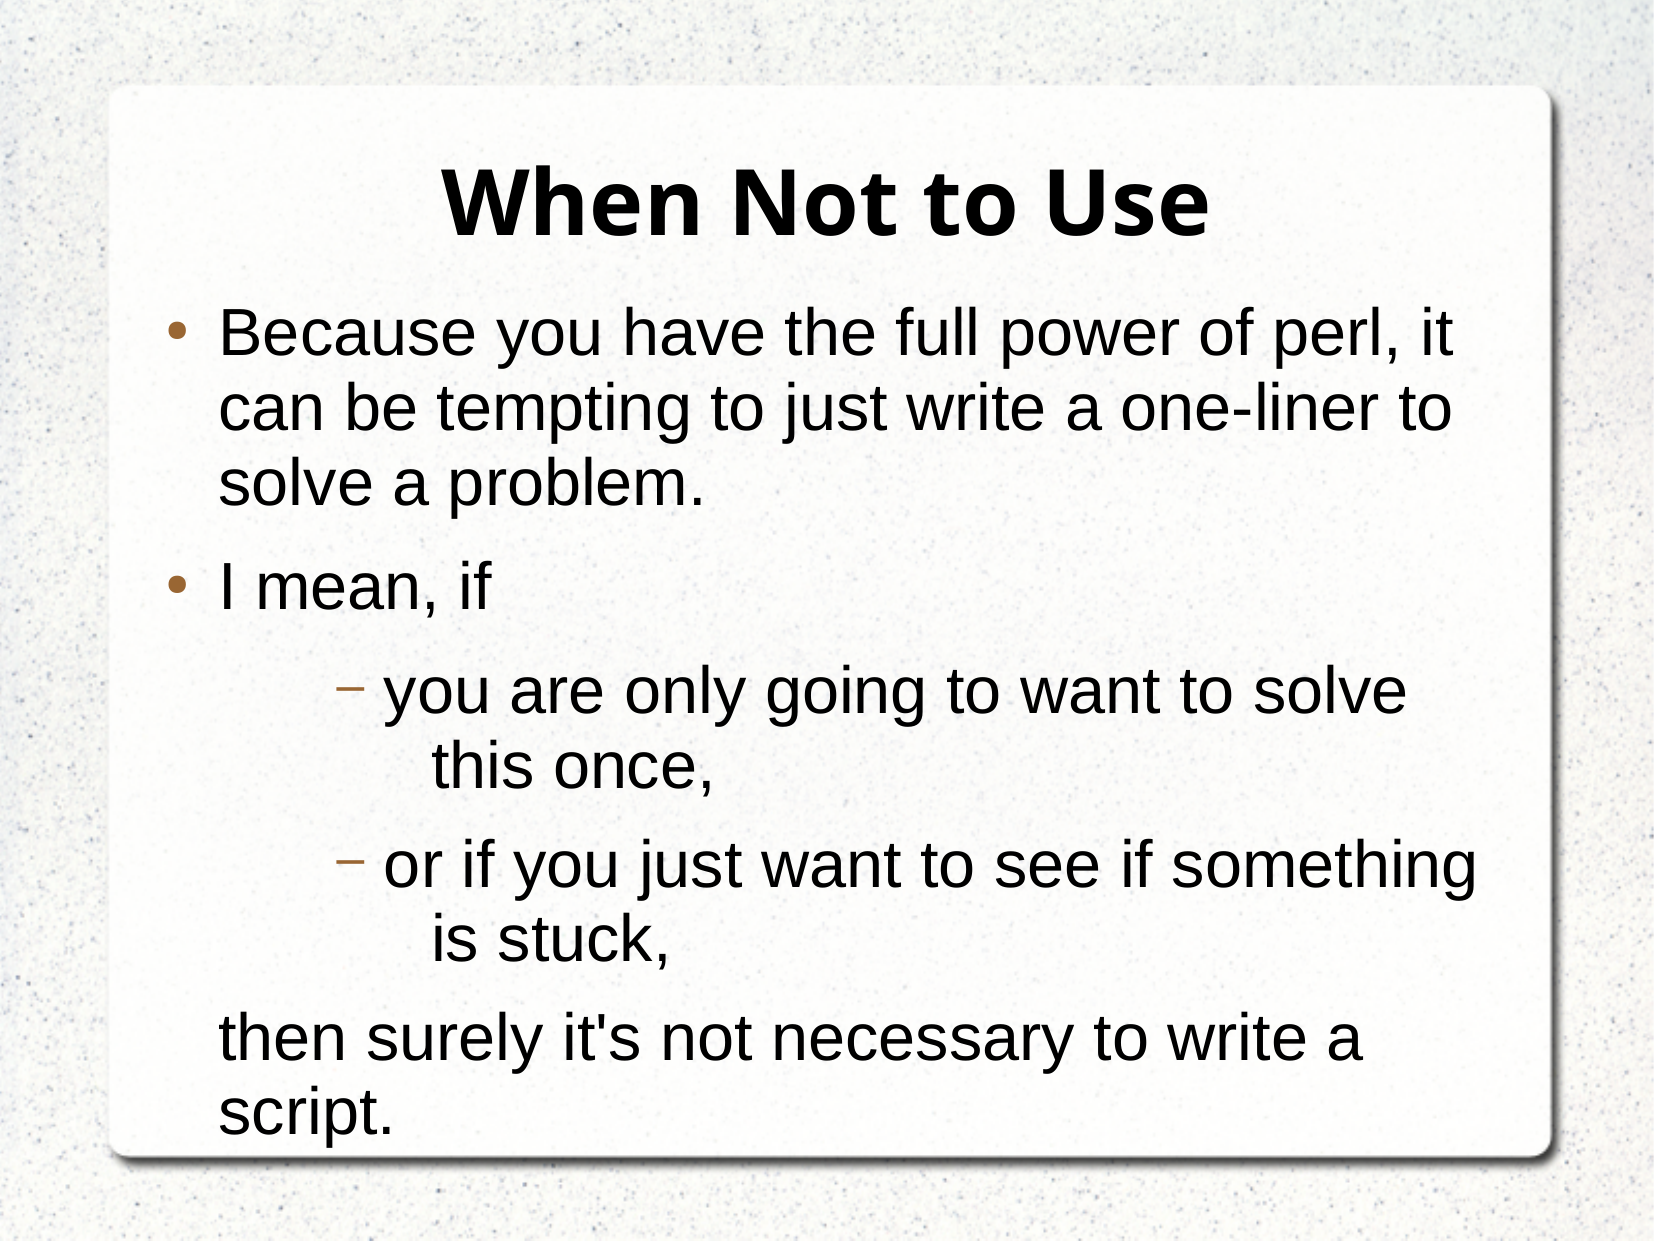

# When Not to Use
Because you have the full power of perl, it can be tempting to just write a one-liner to solve a problem.
I mean, if
you are only going to want to solve this once,
or if you just want to see if something is stuck,
then surely it's not necessary to write a script.